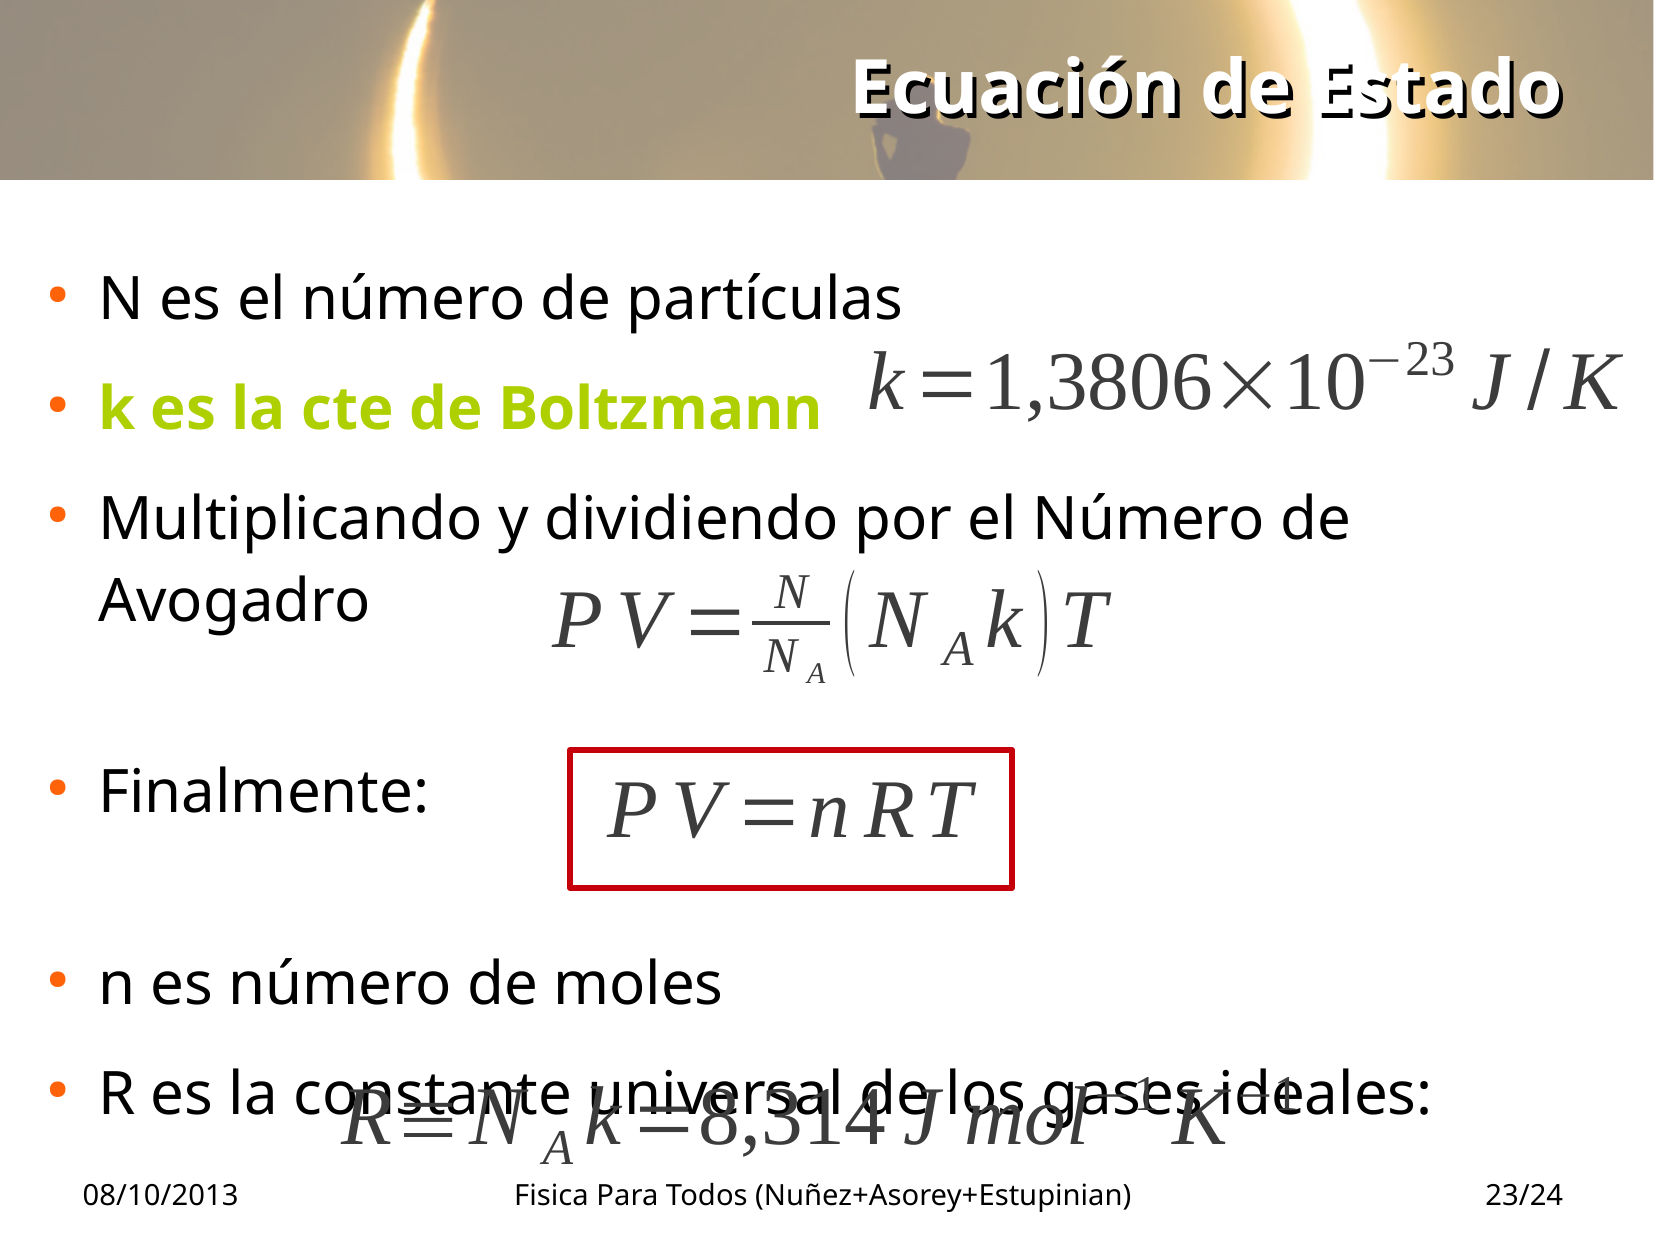

# Ecuación de Estado
N es el número de partículas
k es la cte de Boltzmann
Multiplicando y dividiendo por el Número de Avogadro
Finalmente:
n es número de moles
R es la constante universal de los gases ideales:
08/10/2013
Fisica Para Todos (Nuñez+Asorey+Estupinian)
23